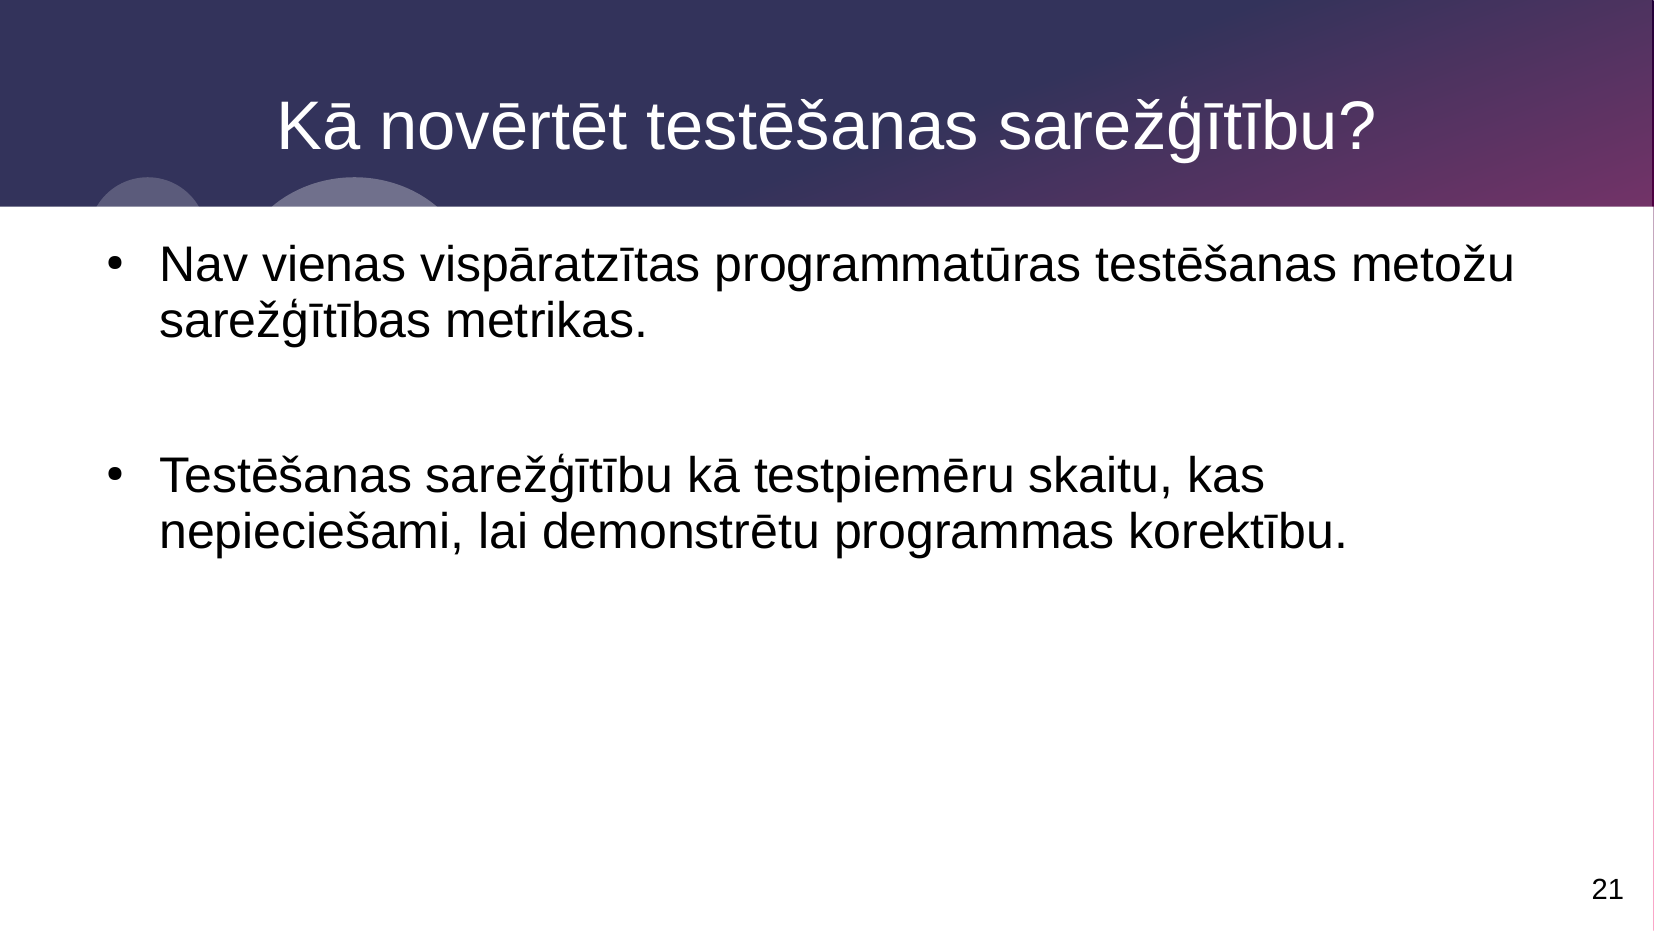

# Kā novērtēt testēšanas sarežģītību?
Nav vienas vispāratzītas programmatūras testēšanas metožu sarežģītības metrikas.
Testēšanas sarežģītību kā testpiemēru skaitu, kas nepieciešami, lai demonstrētu programmas korektību.